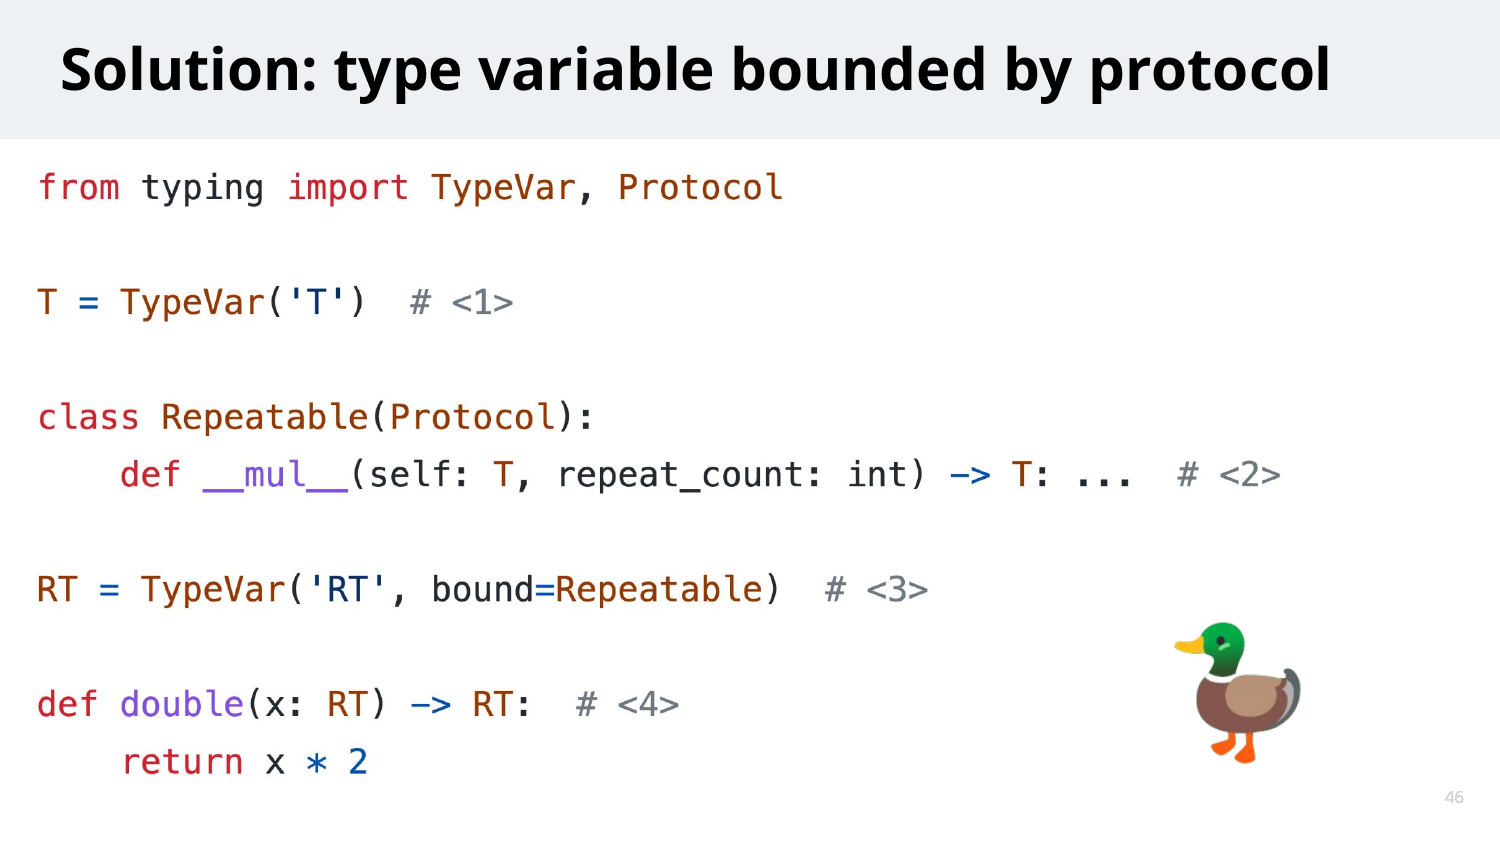

Solution: type variable bounded by protocol
46
46